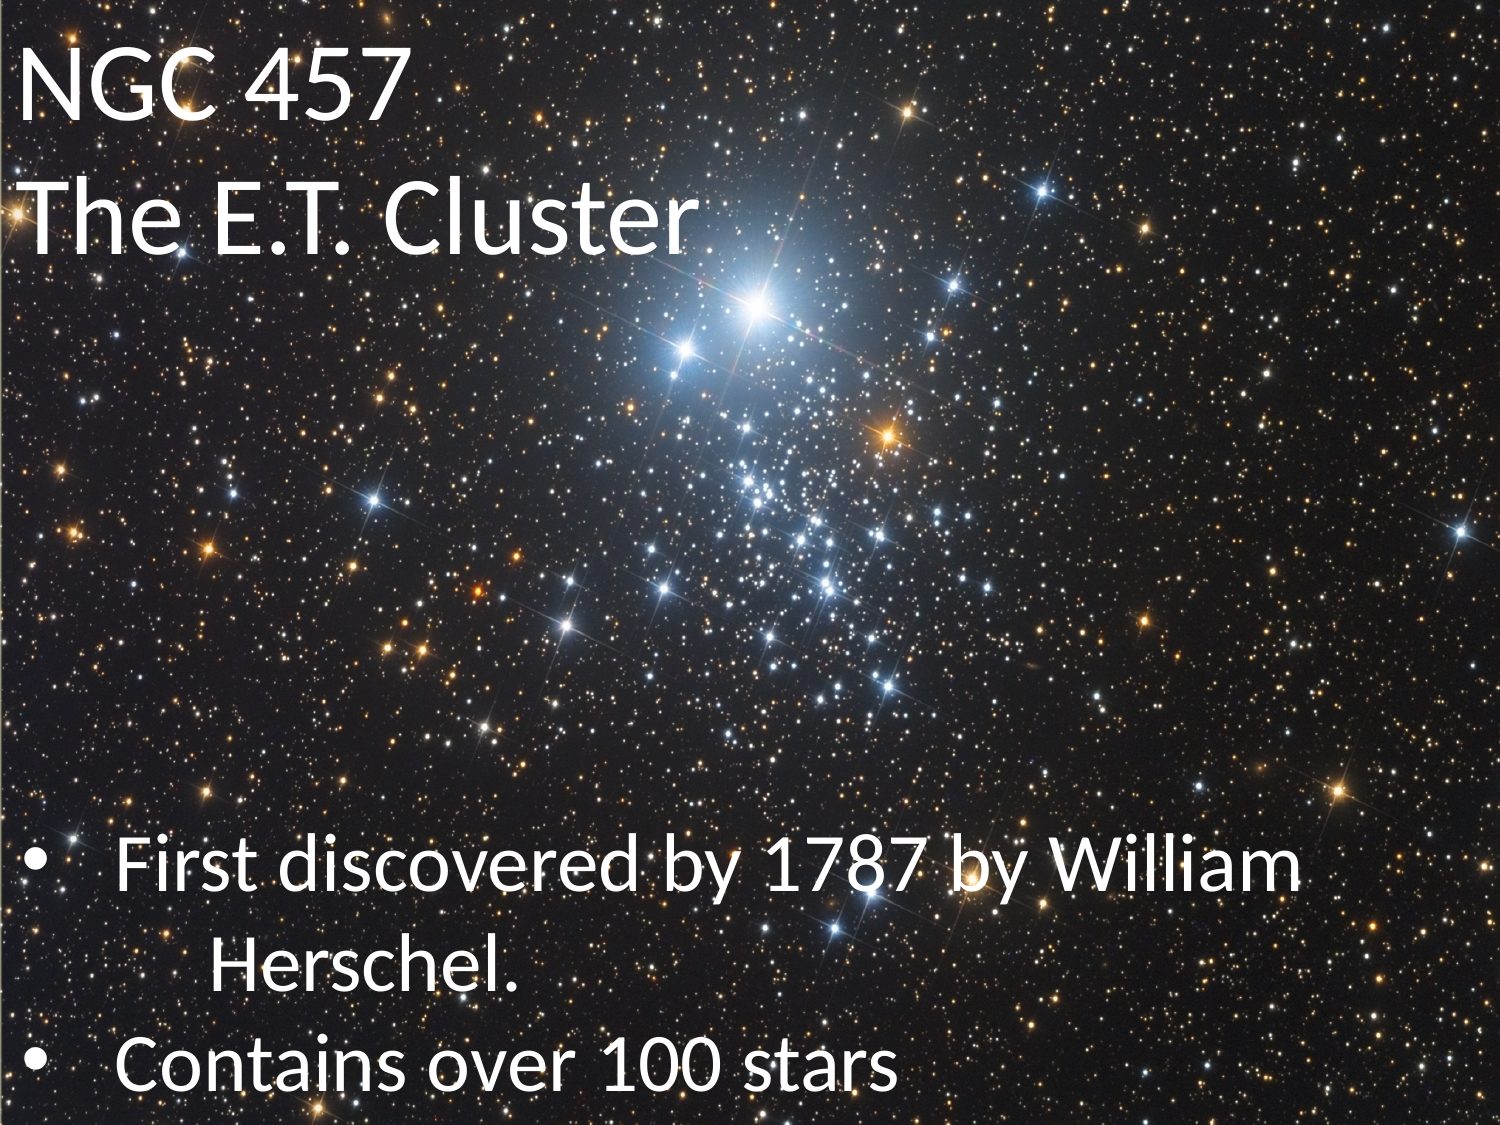

NGC 457
The E.T. Cluster
First discovered by 1787 by William Herschel.
Contains over 100 stars